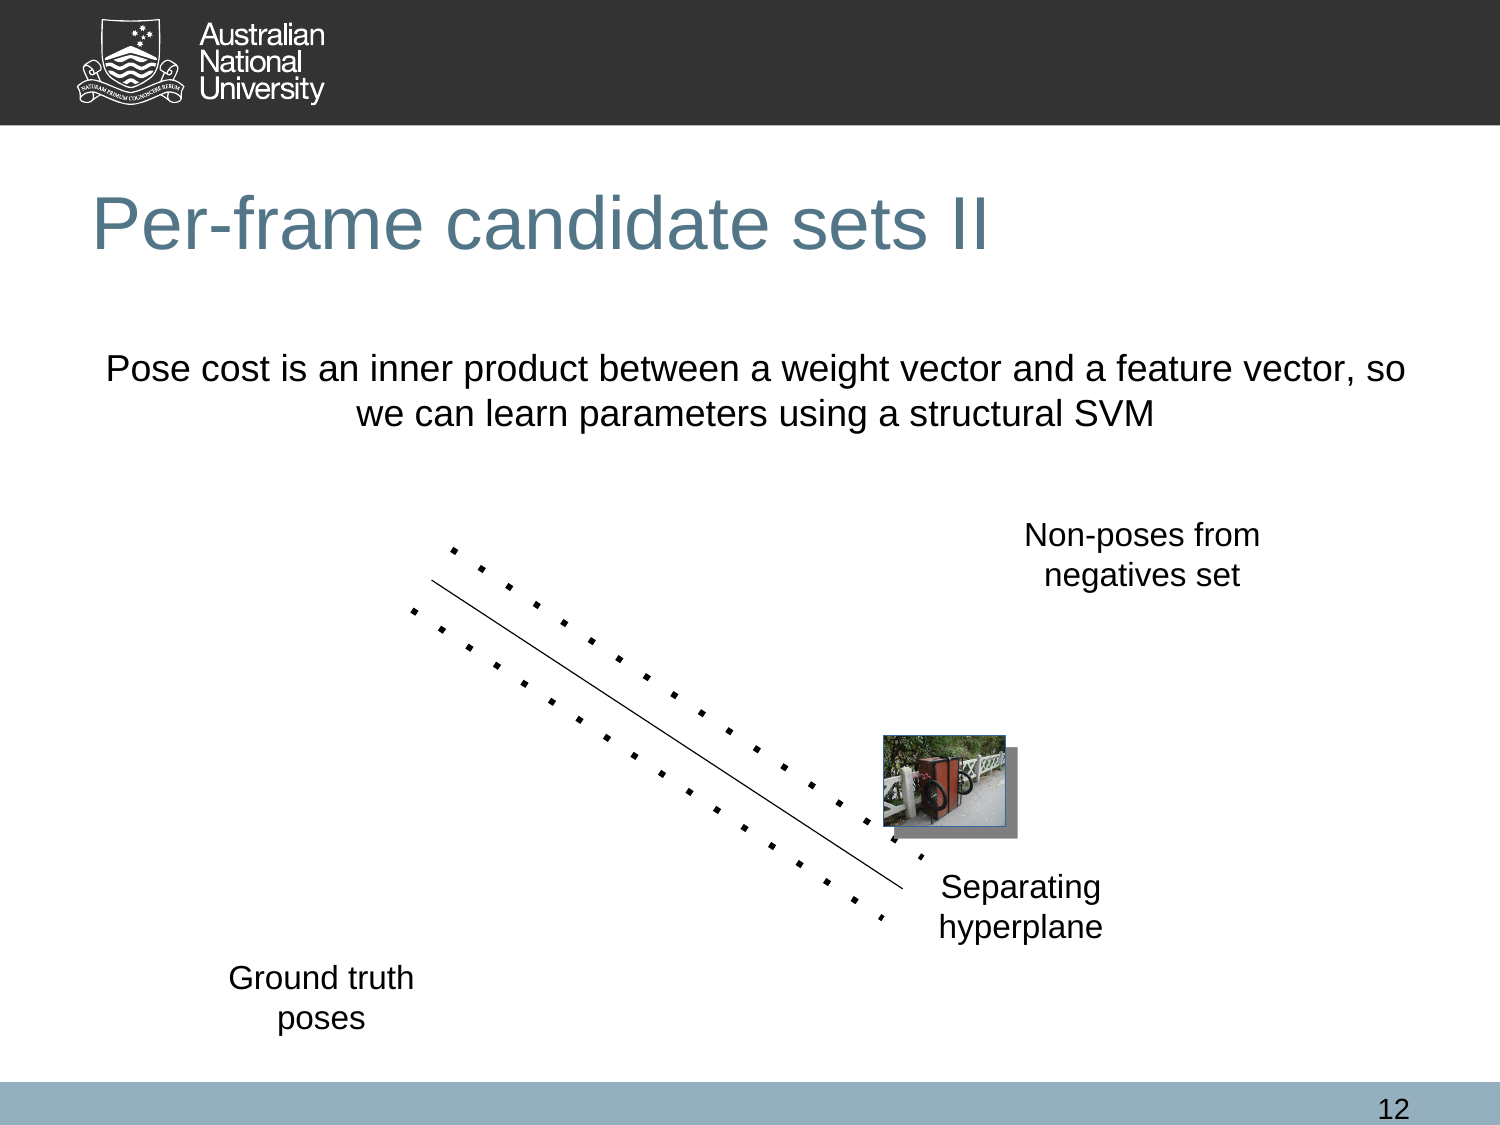

# Per-frame candidate sets II
Pose cost is an inner product between a weight vector and a feature vector, so we can learn parameters using a structural SVM
Non-poses from negatives set
Separating
hyperplane
Ground truth poses